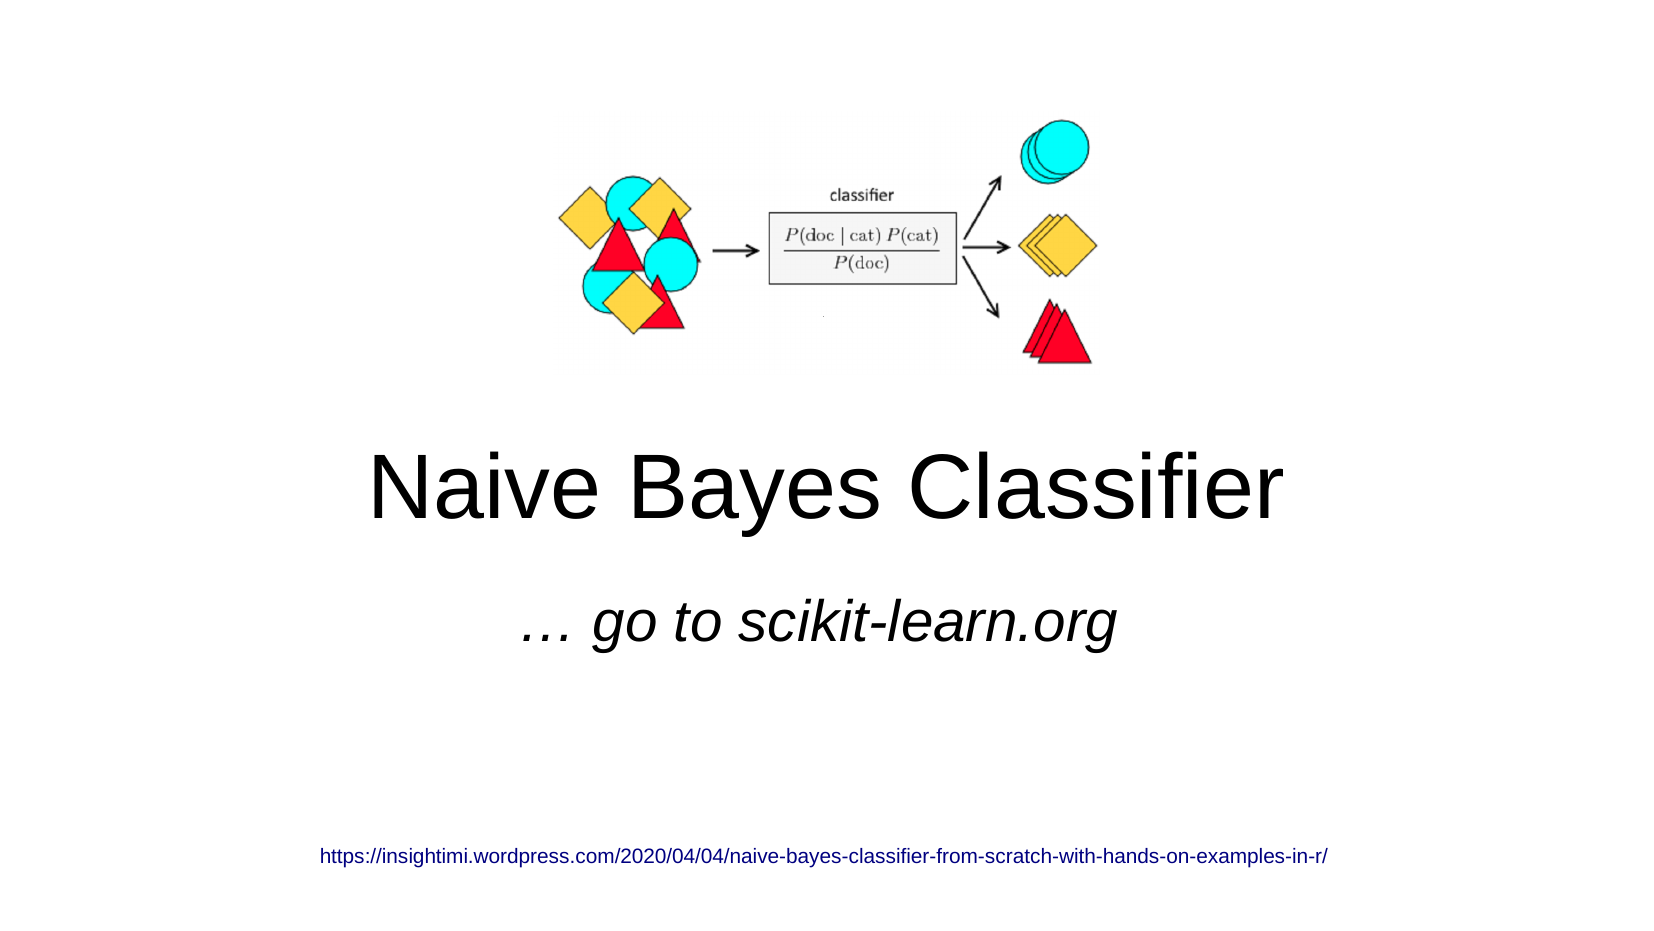

# Naive Bayes Classifier
… go to scikit-learn.org
https://insightimi.wordpress.com/2020/04/04/naive-bayes-classifier-from-scratch-with-hands-on-examples-in-r/